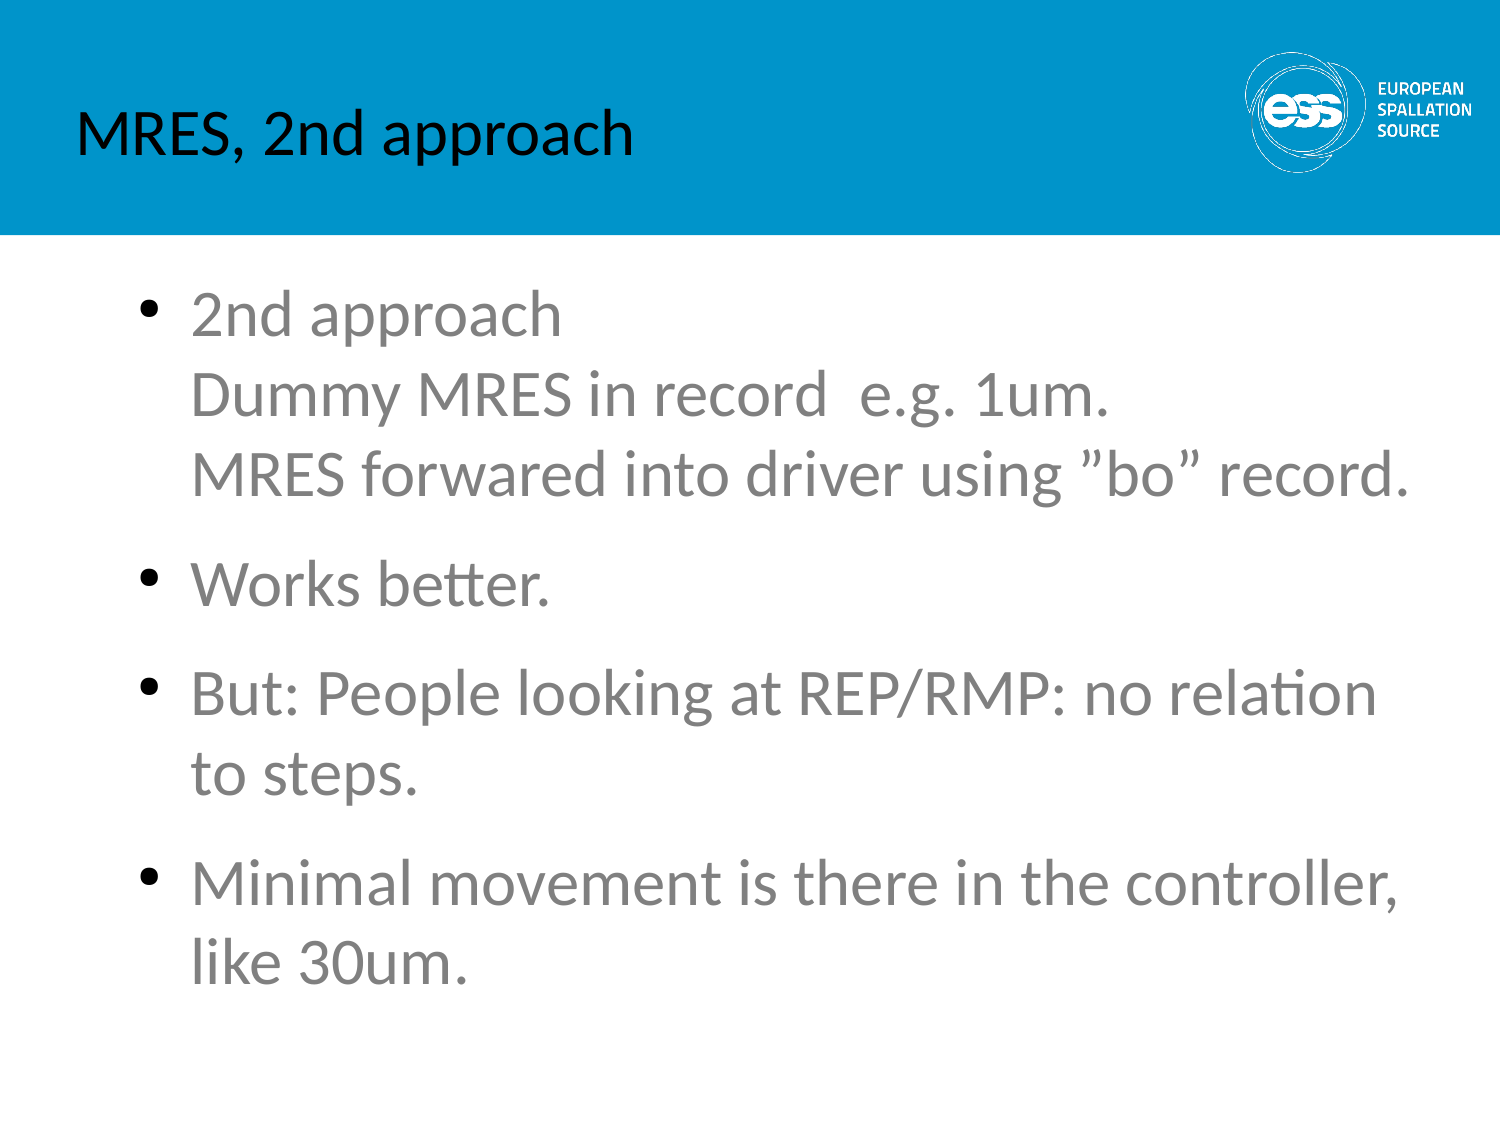

# MRES, 2nd approach
2nd approach
Dummy MRES in record e.g. 1um.
MRES forwared into driver using ”bo” record.
Works better.
But: People looking at REP/RMP: no relation to steps.
Minimal movement is there in the controller,
like 30um.